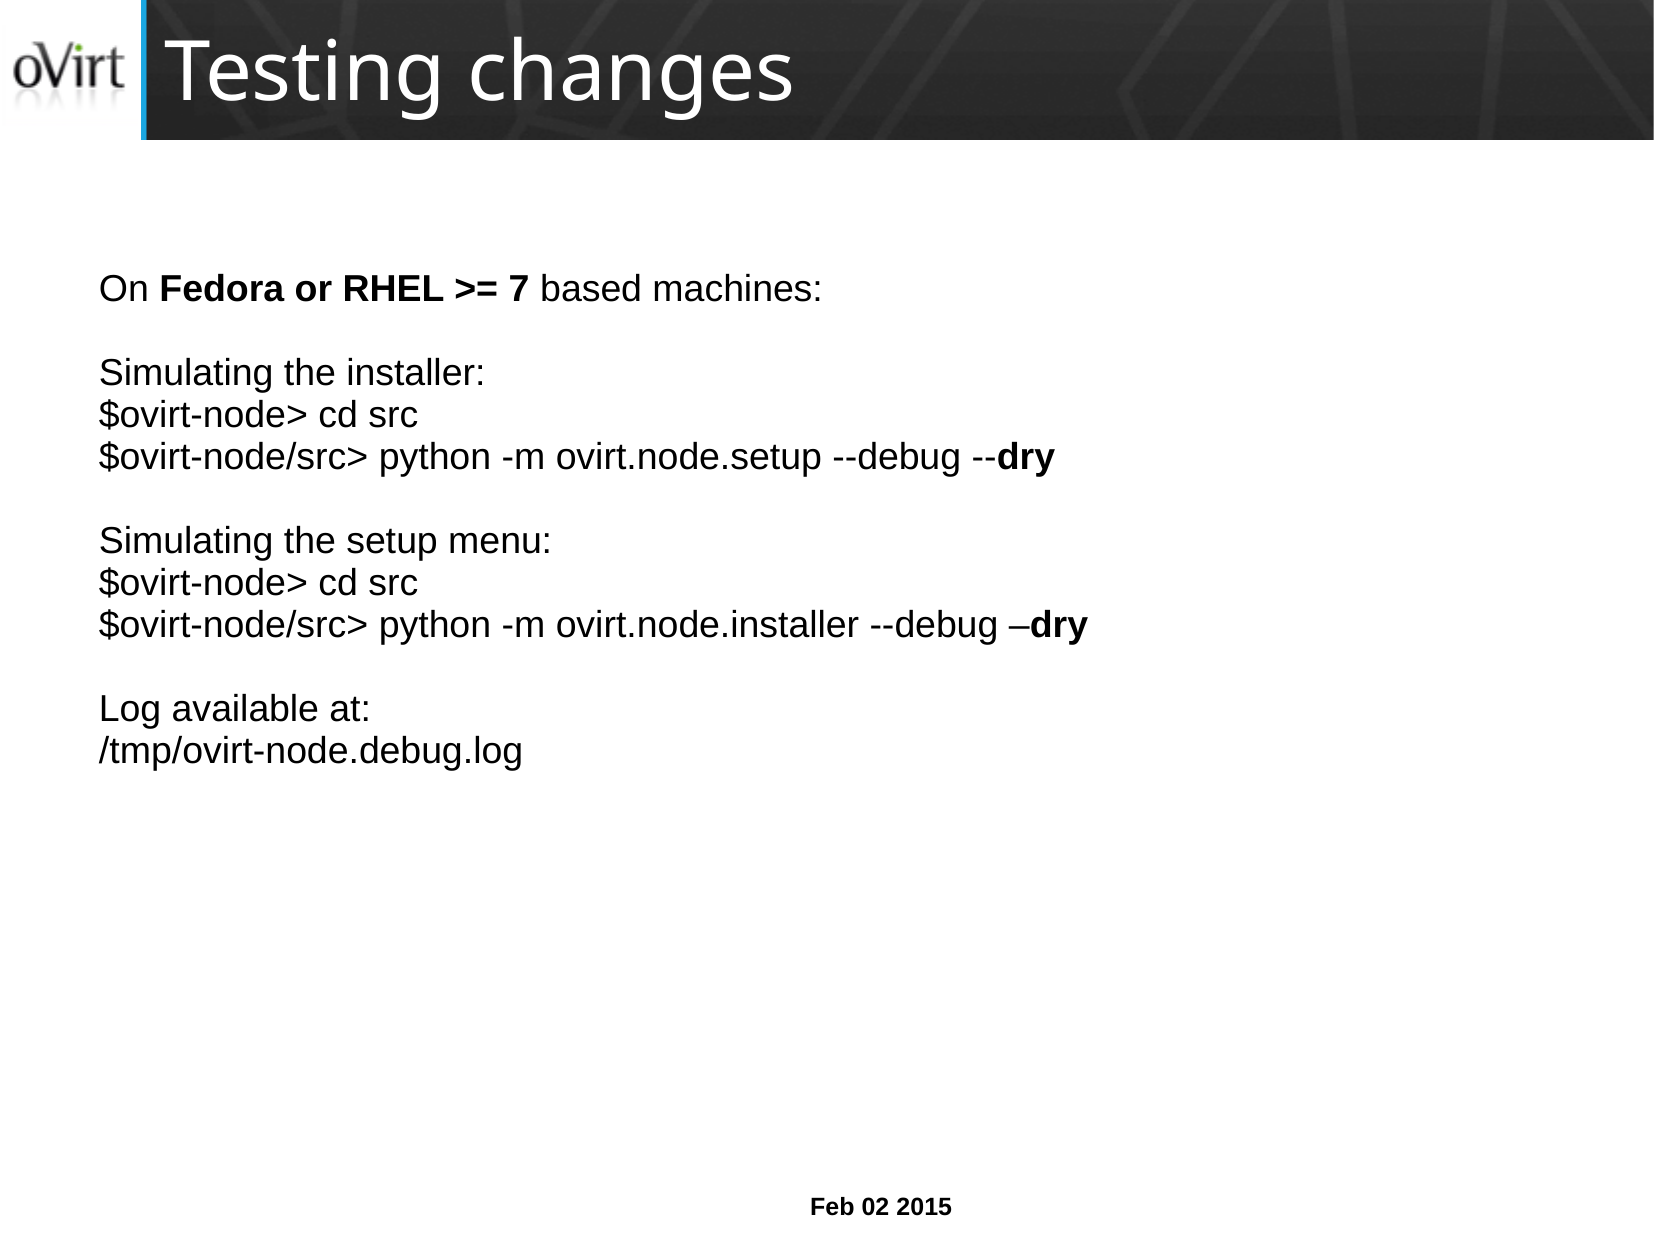

# Testing changes
On Fedora or RHEL >= 7 based machines:
Simulating the installer:
$ovirt-node> cd src
$ovirt-node/src> python -m ovirt.node.setup --debug --dry
Simulating the setup menu:
$ovirt-node> cd src
$ovirt-node/src> python -m ovirt.node.installer --debug –dry
Log available at:
/tmp/ovirt-node.debug.log